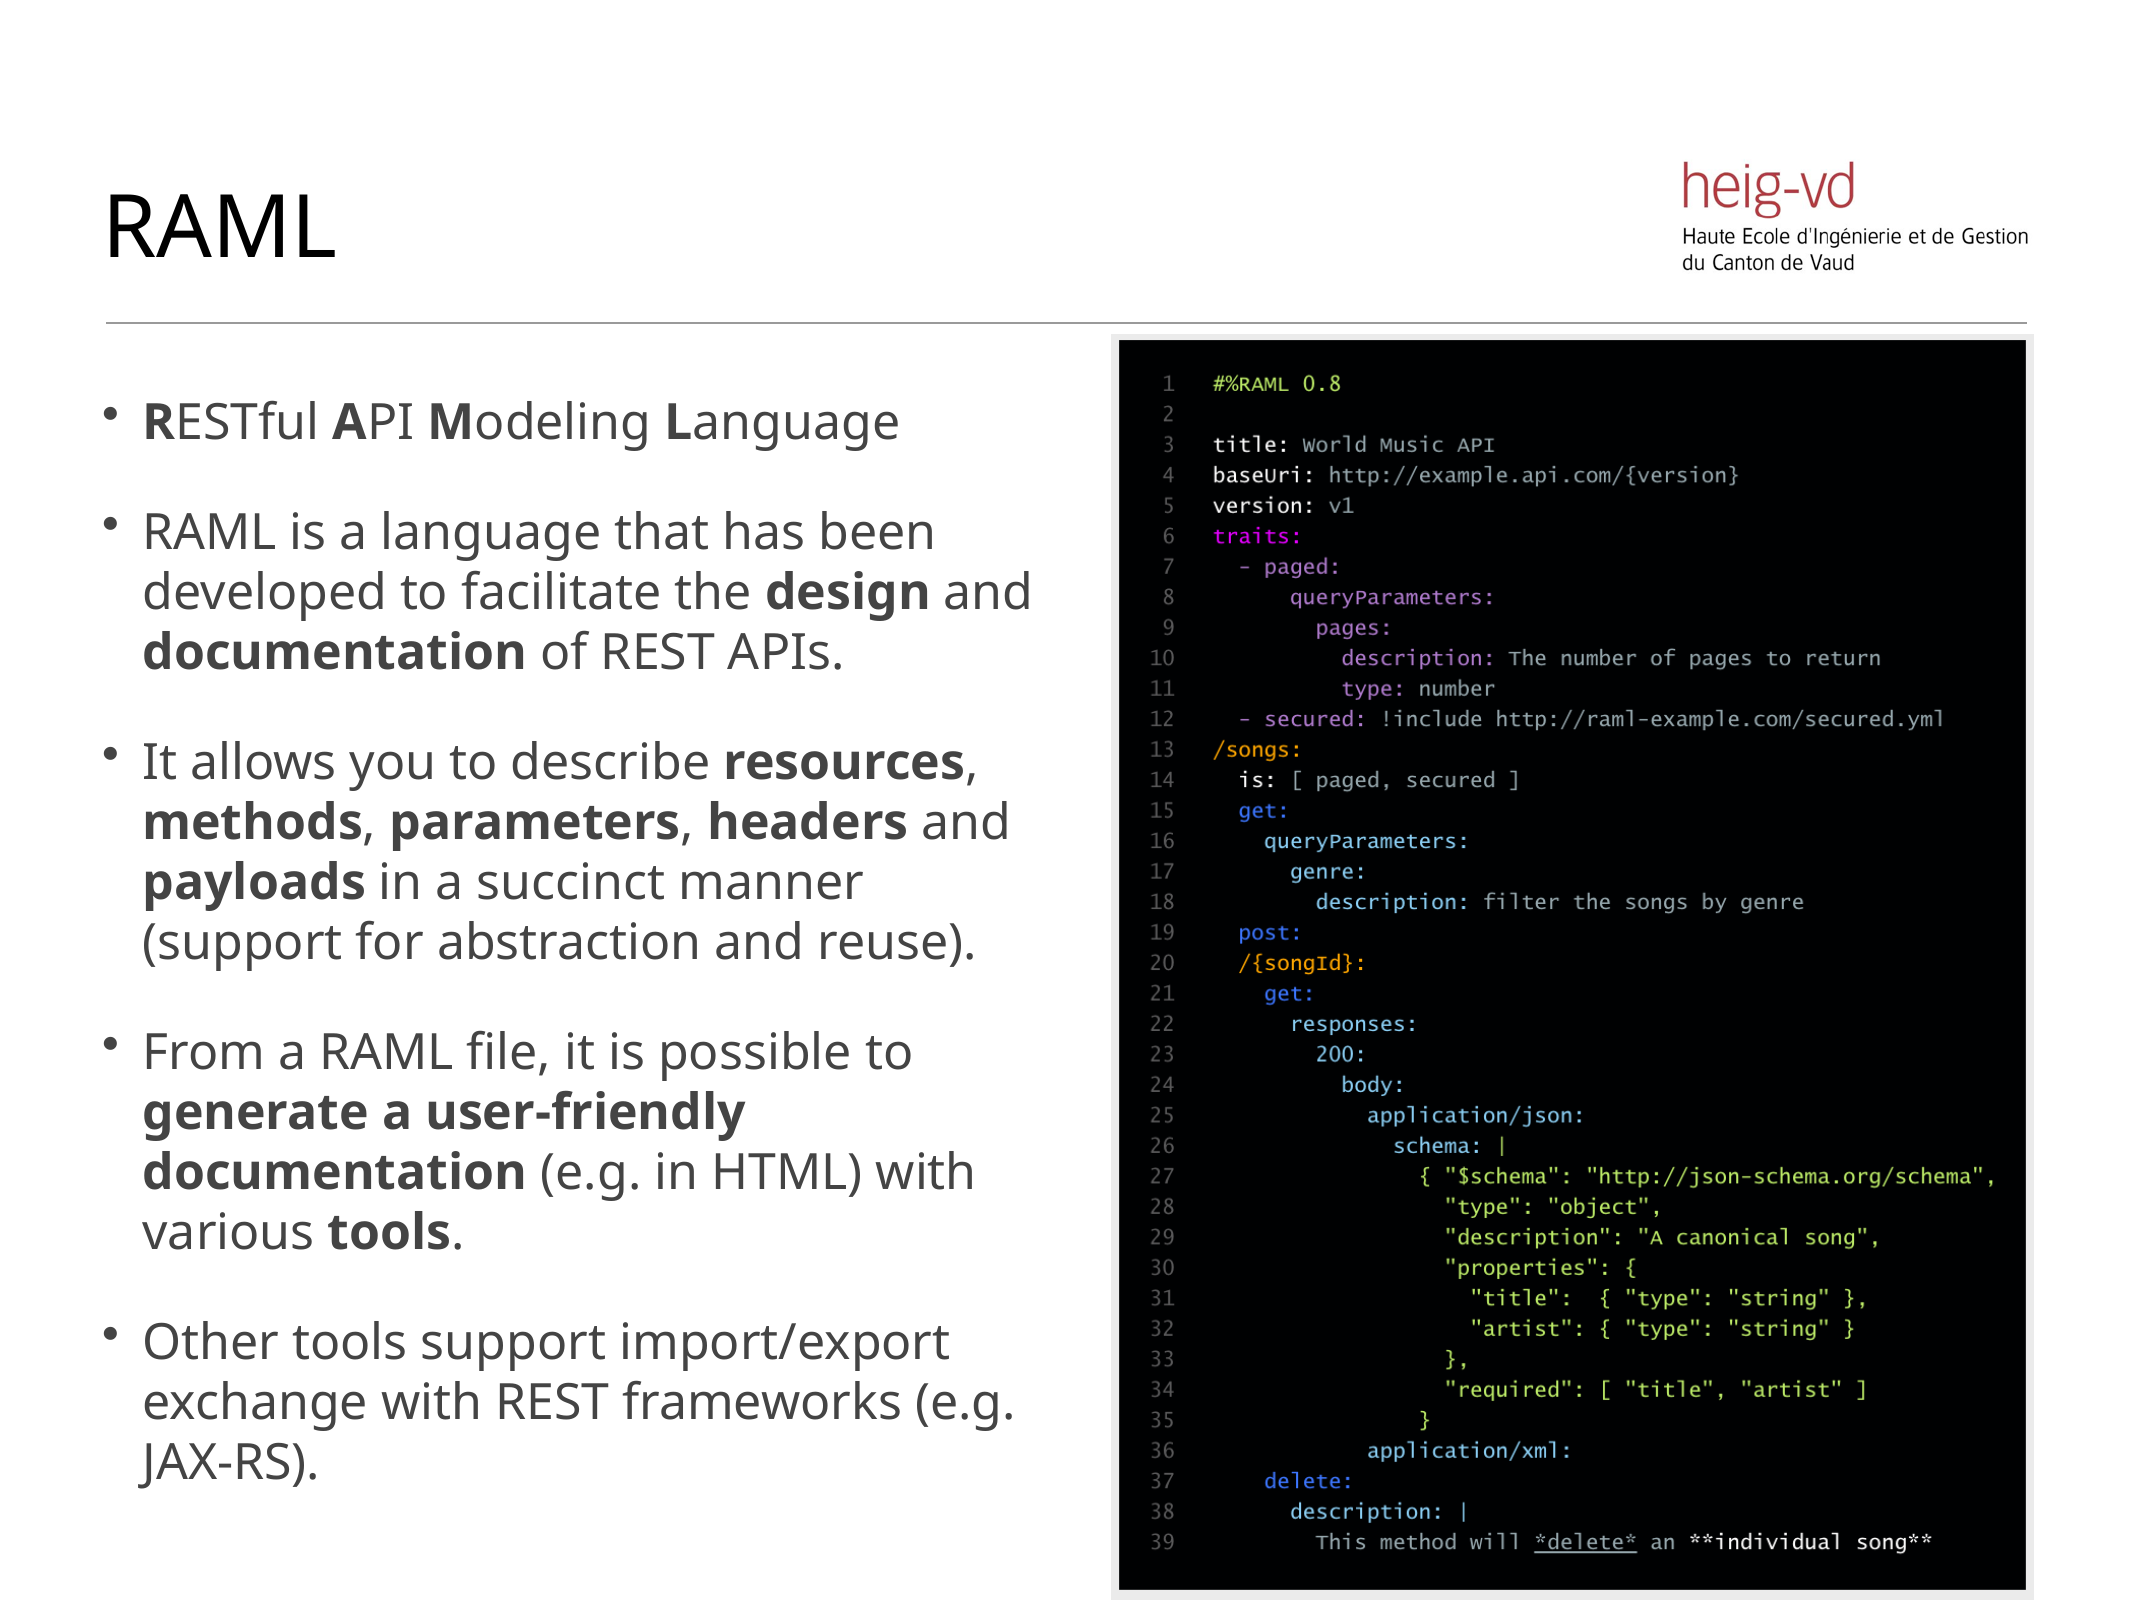

# RAML
RESTful API Modeling Language
RAML is a language that has been developed to facilitate the design and documentation of REST APIs.
It allows you to describe resources, methods, parameters, headers and payloads in a succinct manner (support for abstraction and reuse).
From a RAML file, it is possible to generate a user-friendly documentation (e.g. in HTML) with various tools.
Other tools support import/export exchange with REST frameworks (e.g. JAX-RS).